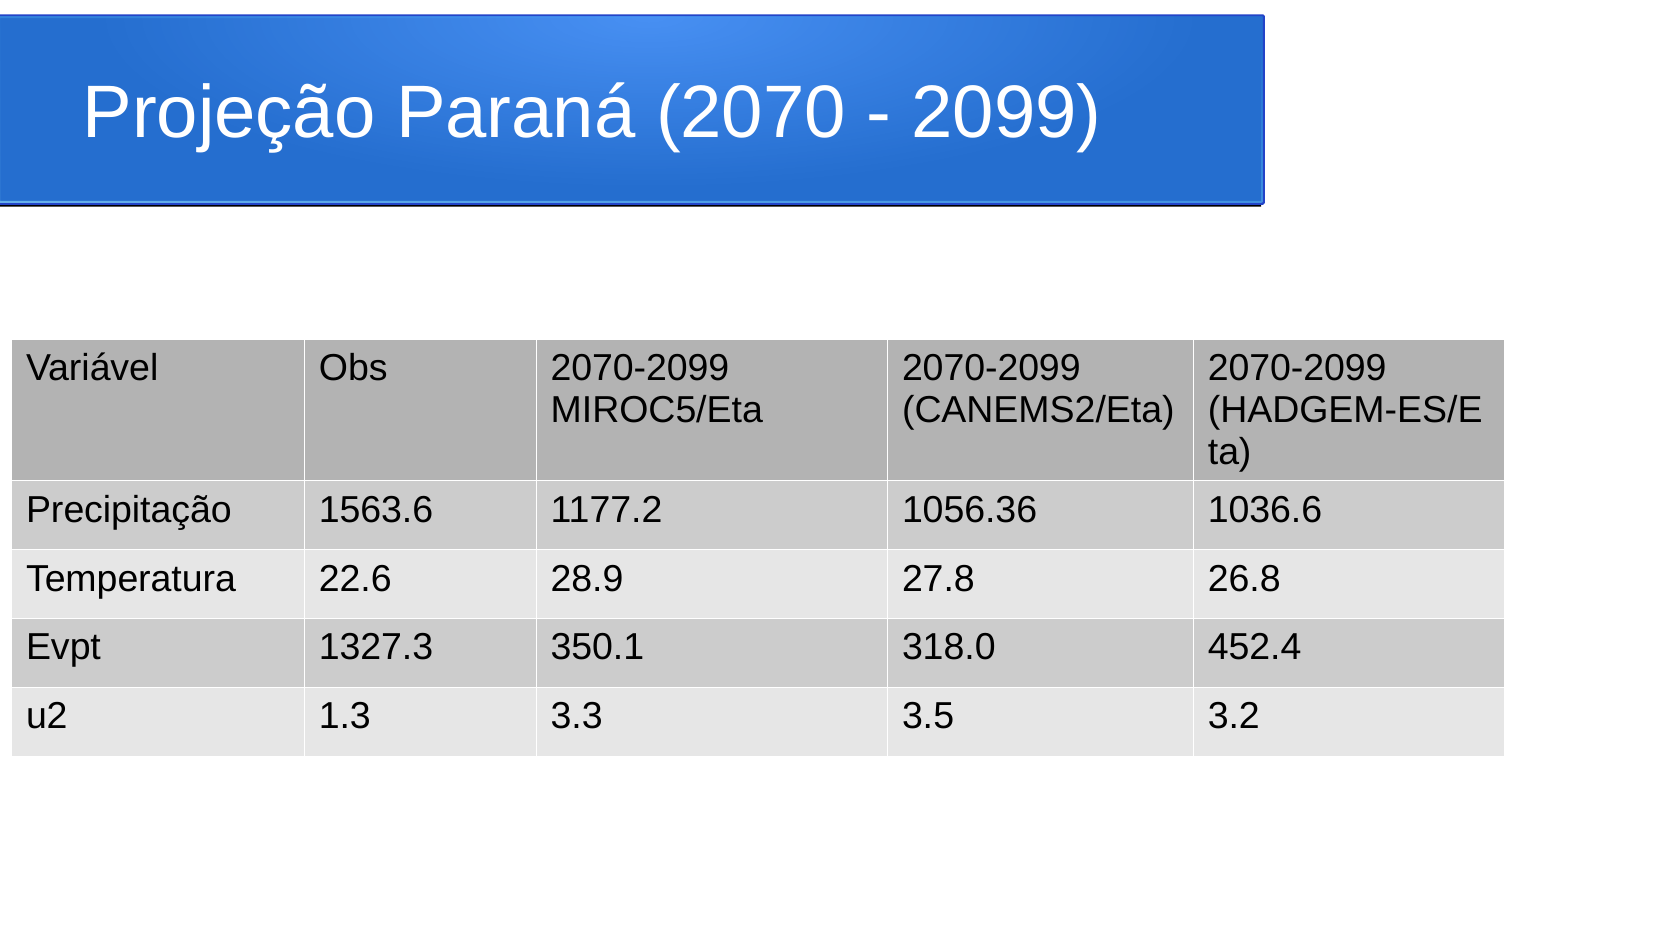

# Projeção Paraná (2070 - 2099)
| Variável | Obs | 2070-2099 MIROC5/Eta | 2070-2099 (CANEMS2/Eta) | 2070-2099 (HADGEM-ES/Eta) |
| --- | --- | --- | --- | --- |
| Precipitação | 1563.6 | 1177.2 | 1056.36 | 1036.6 |
| Temperatura | 22.6 | 28.9 | 27.8 | 26.8 |
| Evpt | 1327.3 | 350.1 | 318.0 | 452.4 |
| u2 | 1.3 | 3.3 | 3.5 | 3.2 |